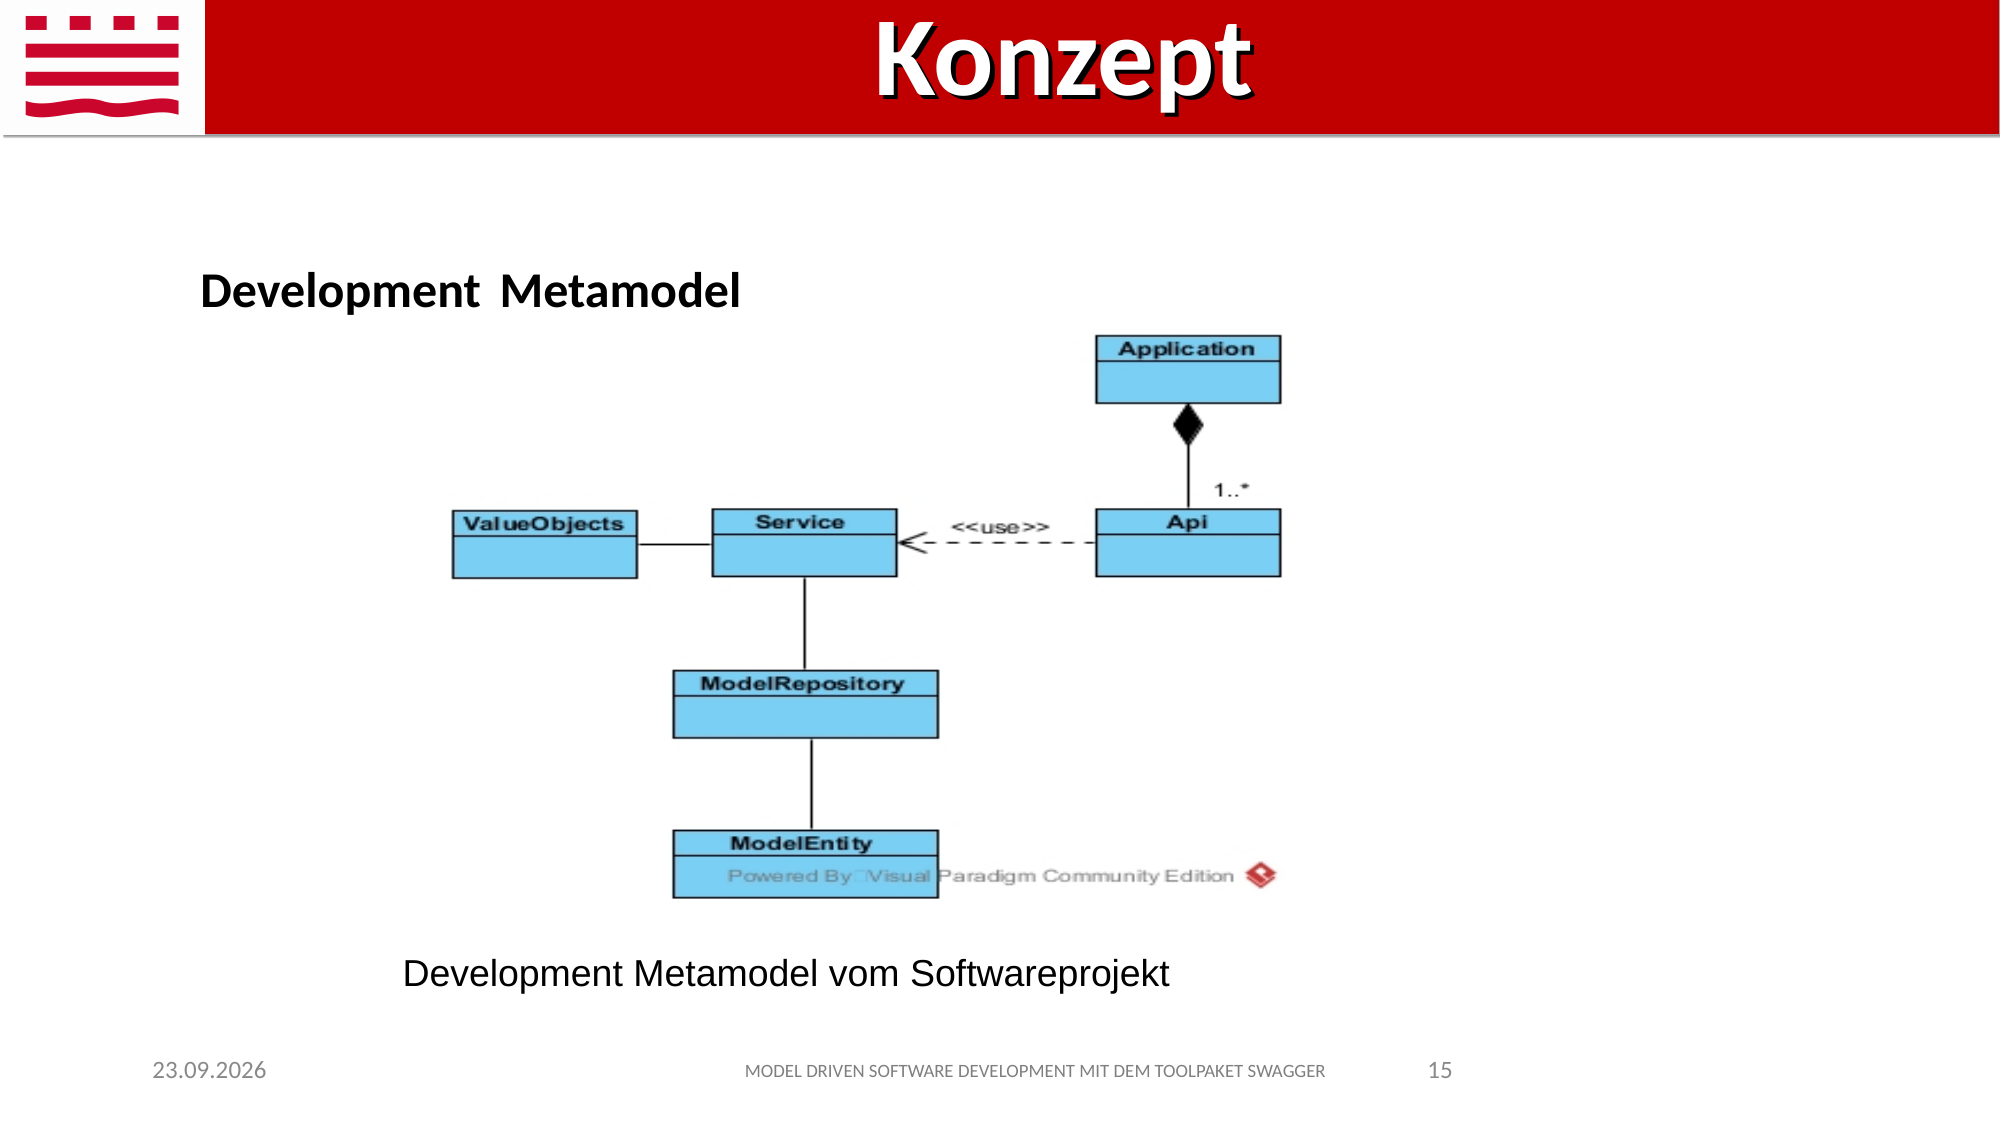

Konzept
# Development Metamodel
Development Metamodel vom Softwareprojekt
MODEL DRIVEN SOFTWARE DEVELOPMENT MIT DEM TOOLPAKET SWAGGER
14